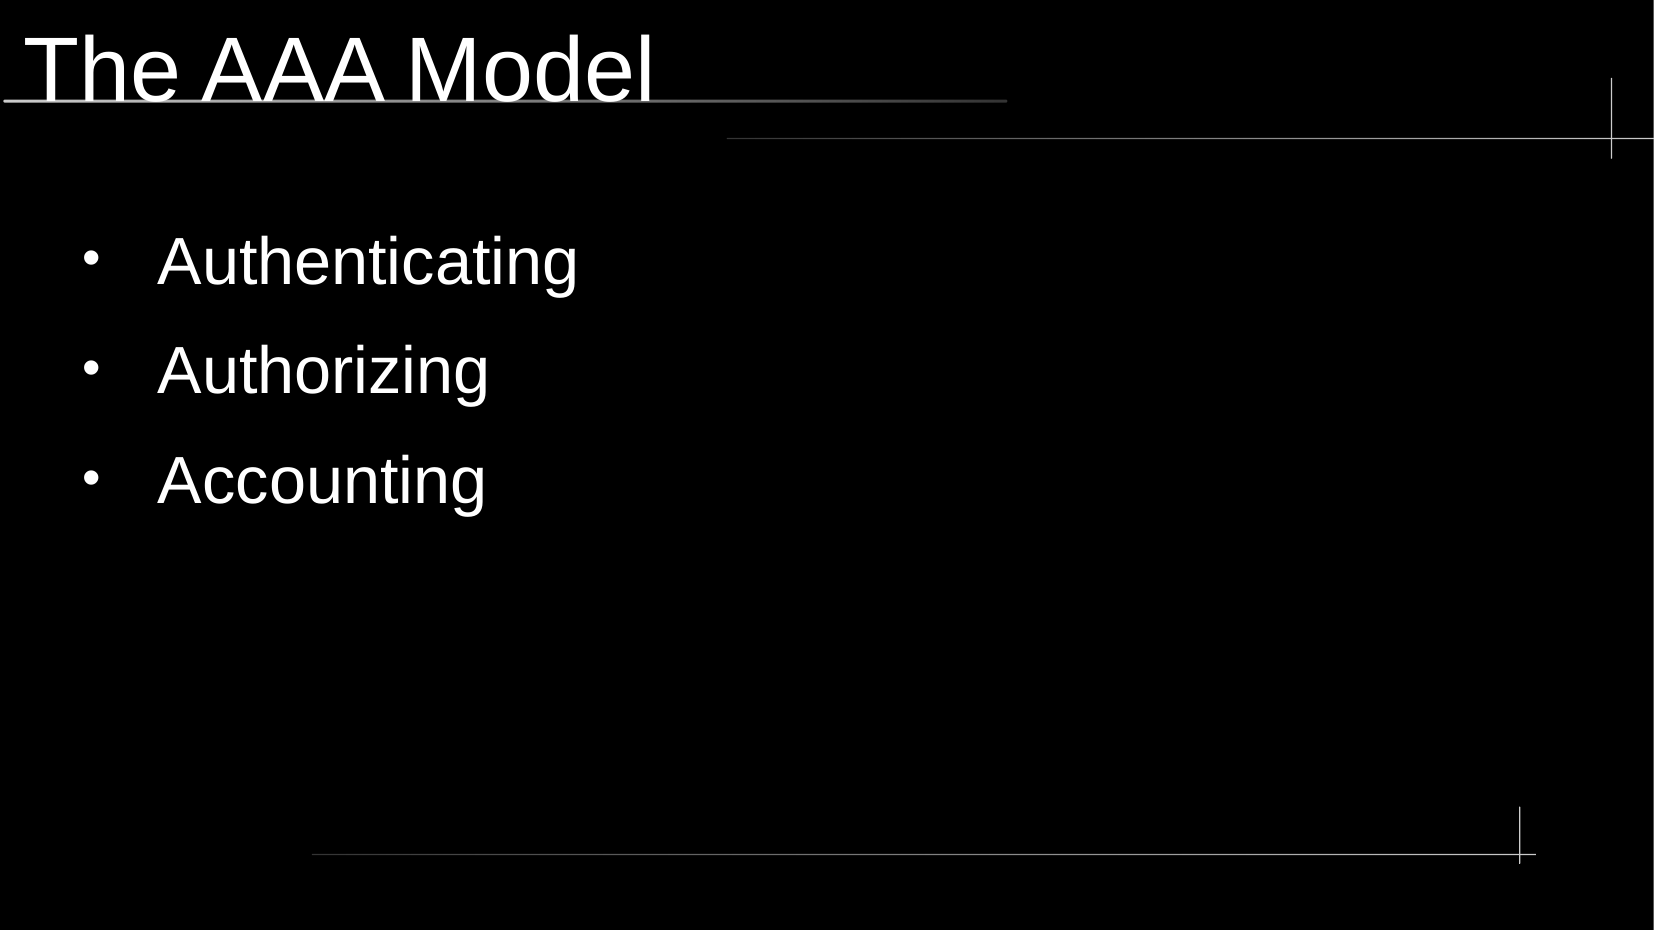

# The AAA Model
Authenticating
Authorizing
Accounting